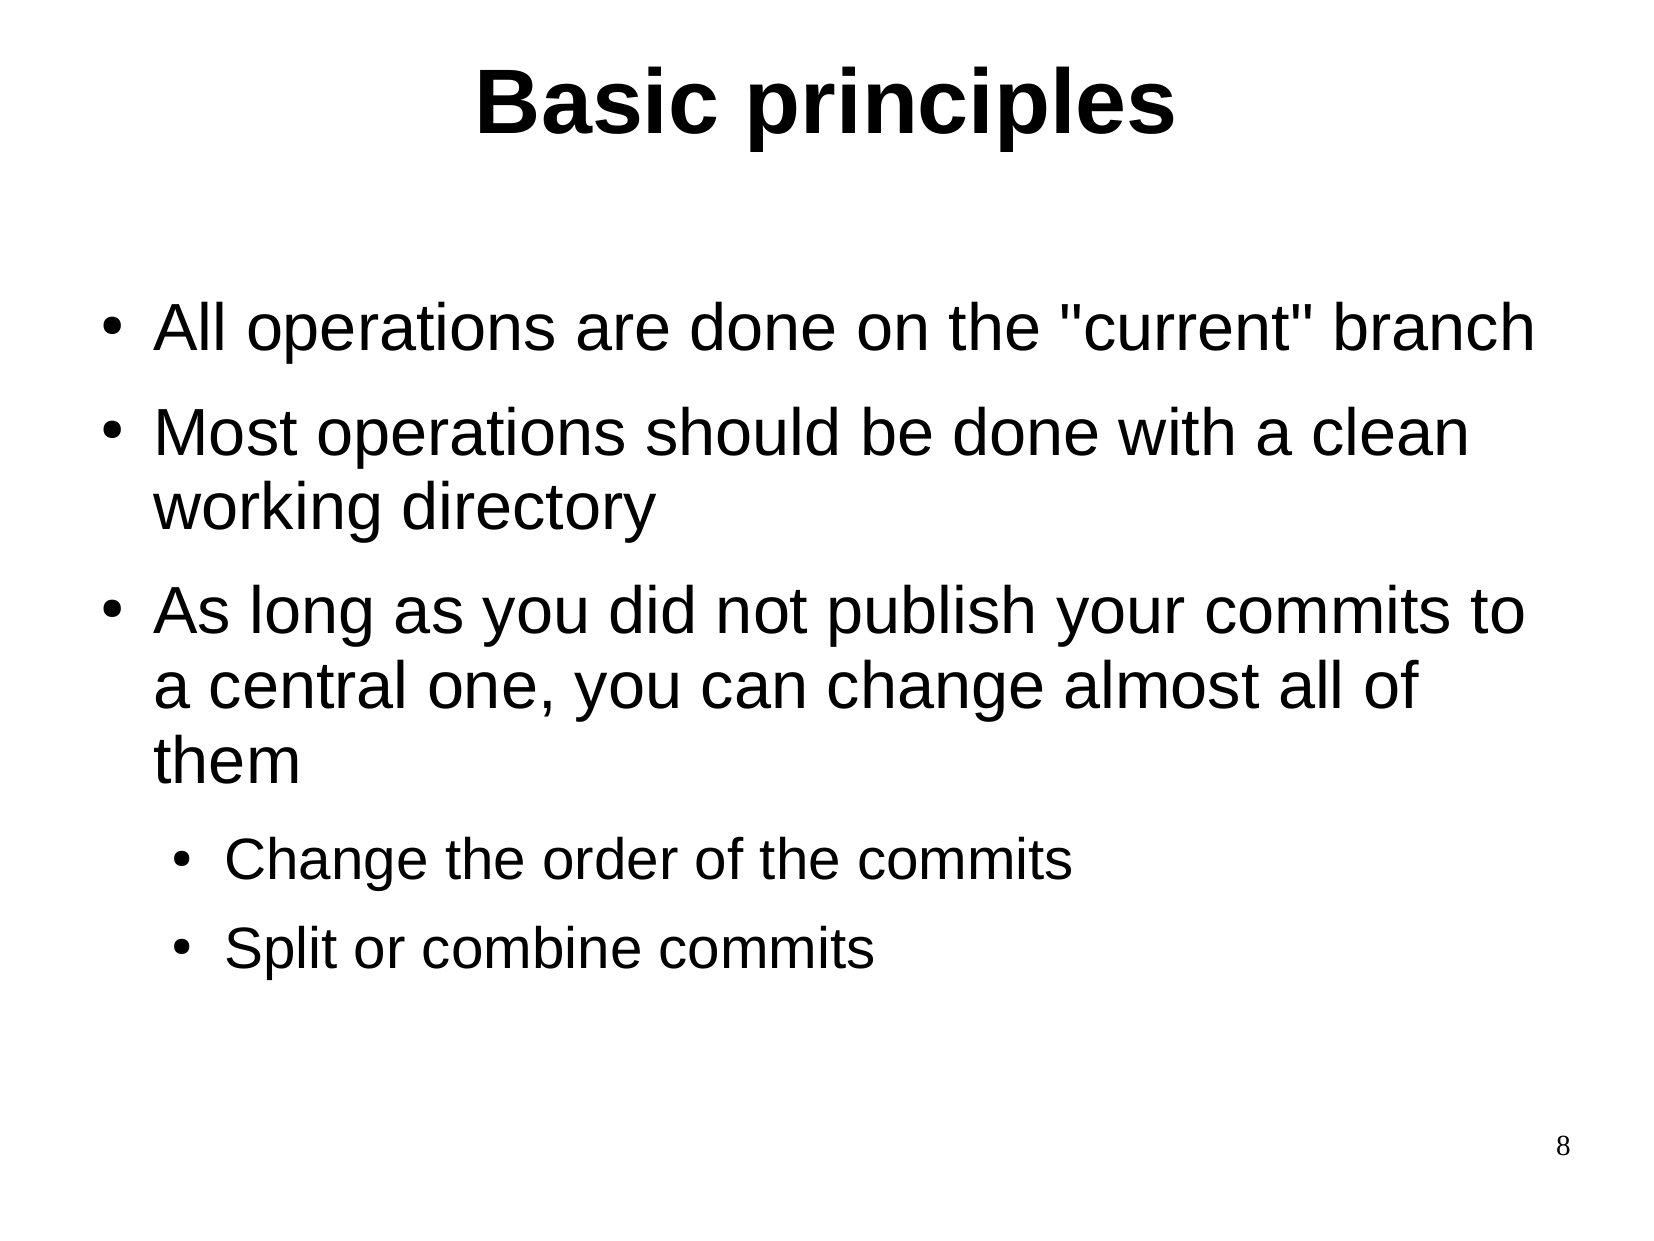

# Basic principles
All operations are done on the "current" branch
Most operations should be done with a clean working directory
As long as you did not publish your commits to a central one, you can change almost all of them
Change the order of the commits
Split or combine commits
8